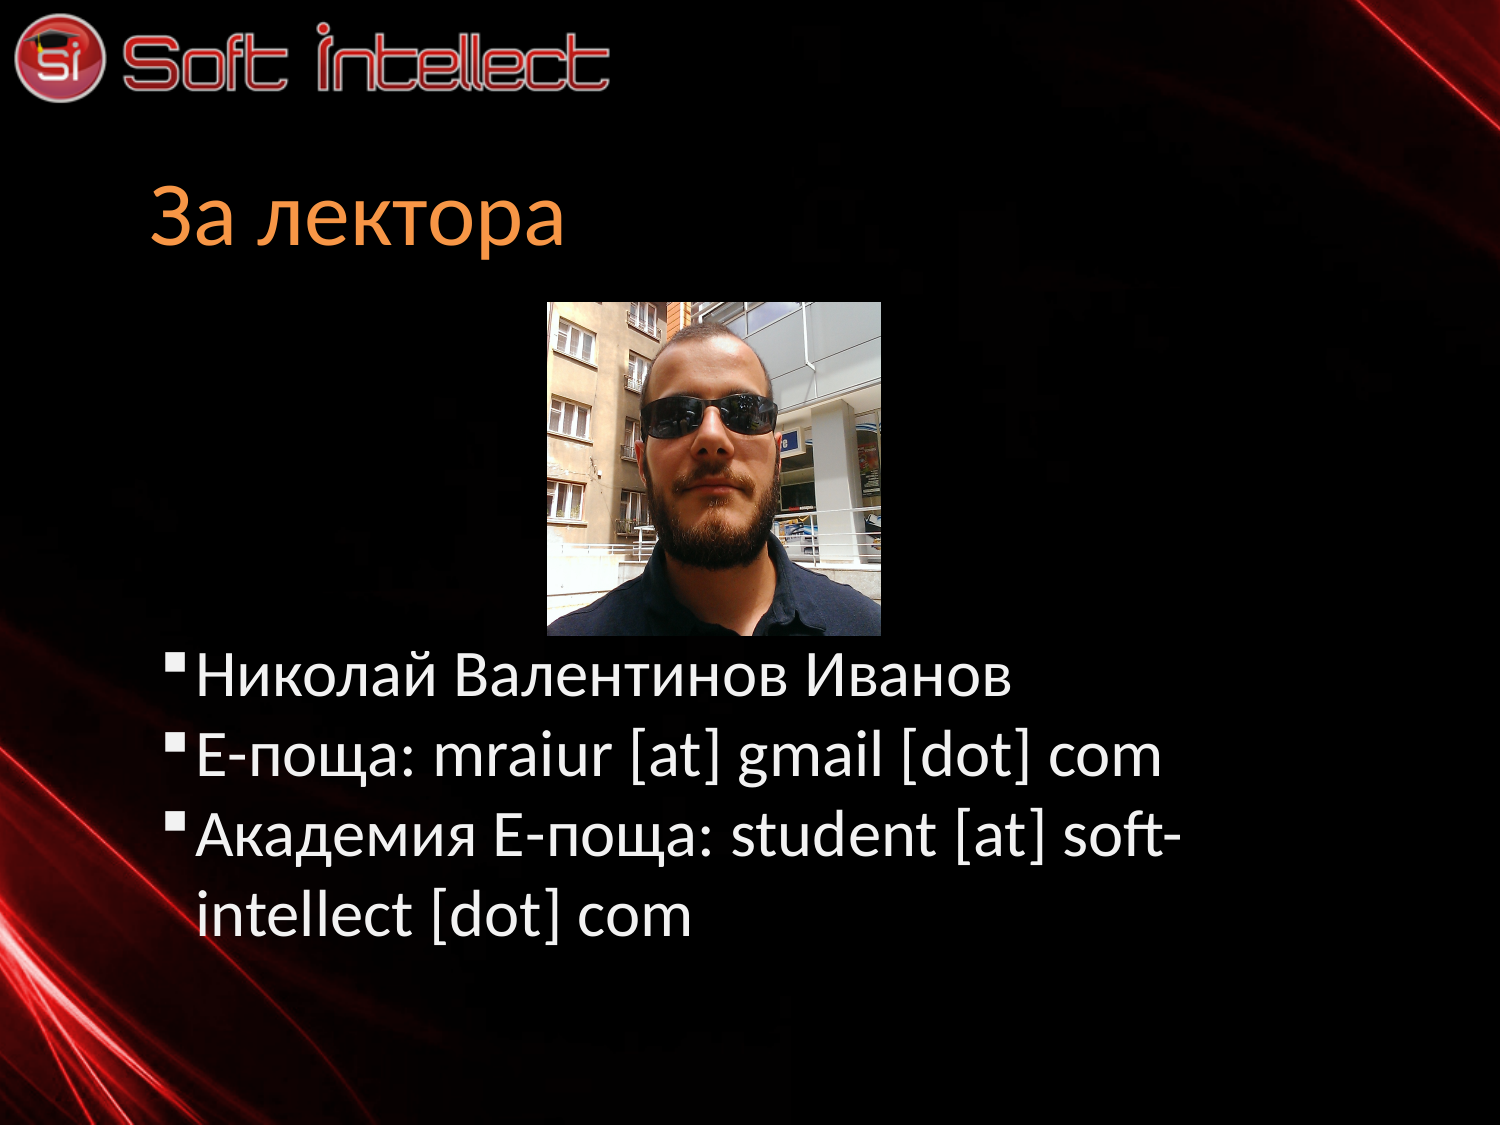

За лектора
Николай Валентинов Иванов
Е-поща: mraiur [at] gmail [dot] com
Академия Е-поща: student [at] soft-intellect [dot] com